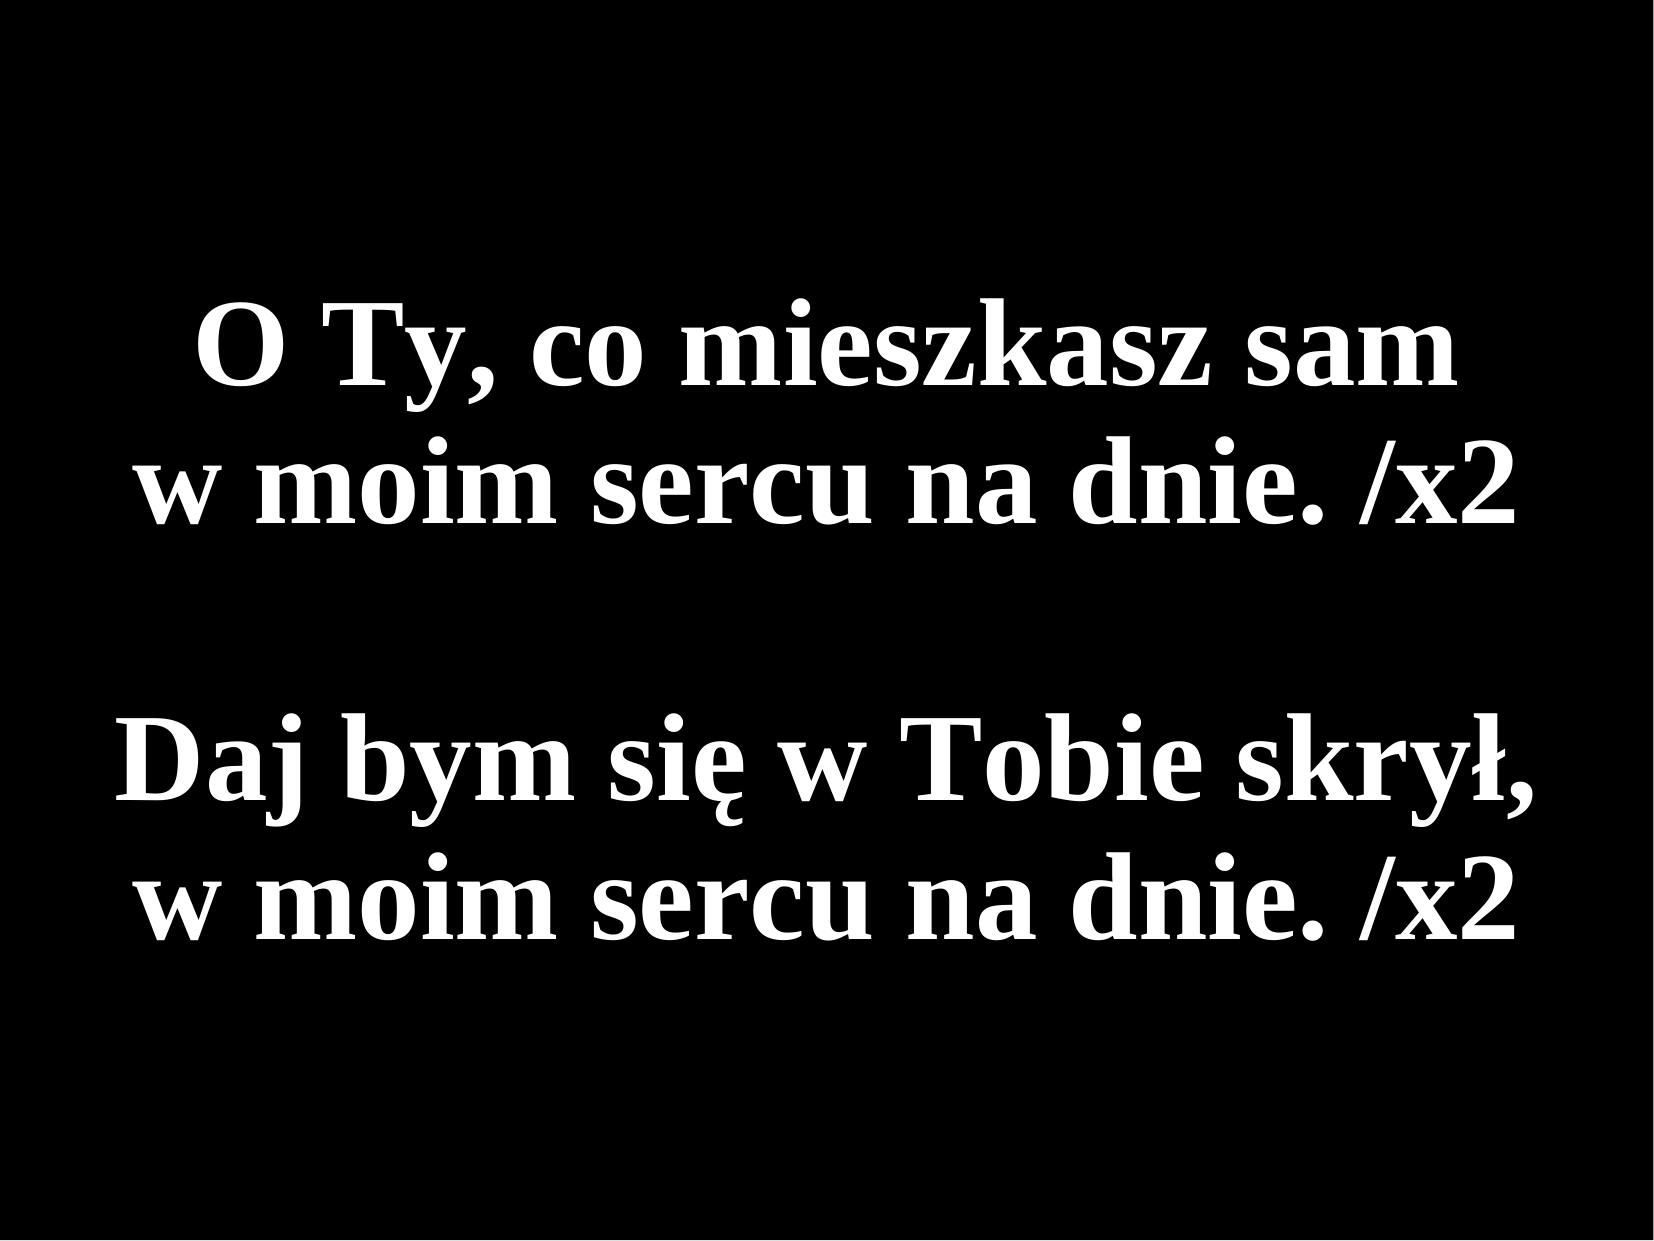

# O Ty, co mieszkasz sam w moim sercu na dnie. /x2 Daj bym się w Tobie skrył, w moim sercu na dnie. /x2